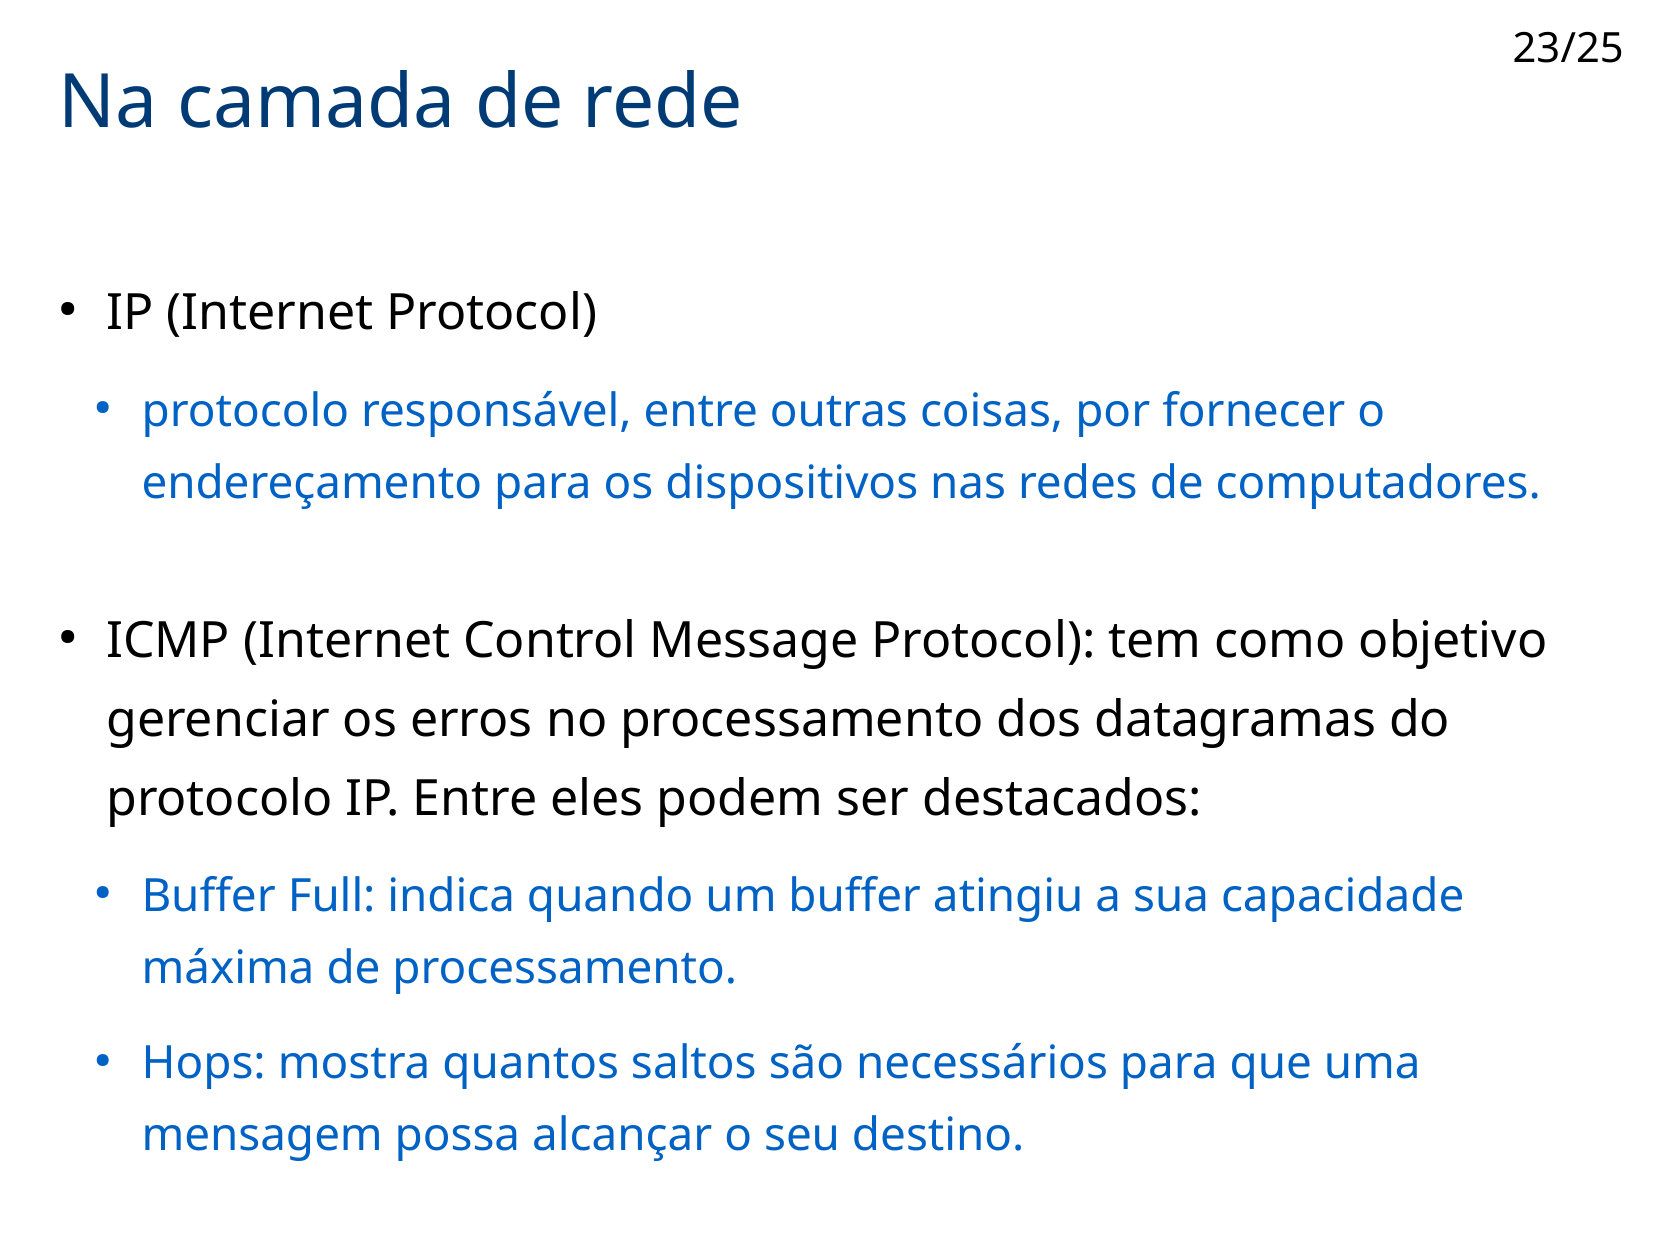

23
# Na camada de rede
IP (Internet Protocol)
protocolo responsável, entre outras coisas, por fornecer o endereçamento para os dispositivos nas redes de computadores.
ICMP (Internet Control Message Protocol): tem como objetivo gerenciar os erros no processamento dos datagramas do protocolo IP. Entre eles podem ser destacados:
Buffer Full: indica quando um buffer atingiu a sua capacidade máxima de processamento.
Hops: mostra quantos saltos são necessários para que uma mensagem possa alcançar o seu destino.